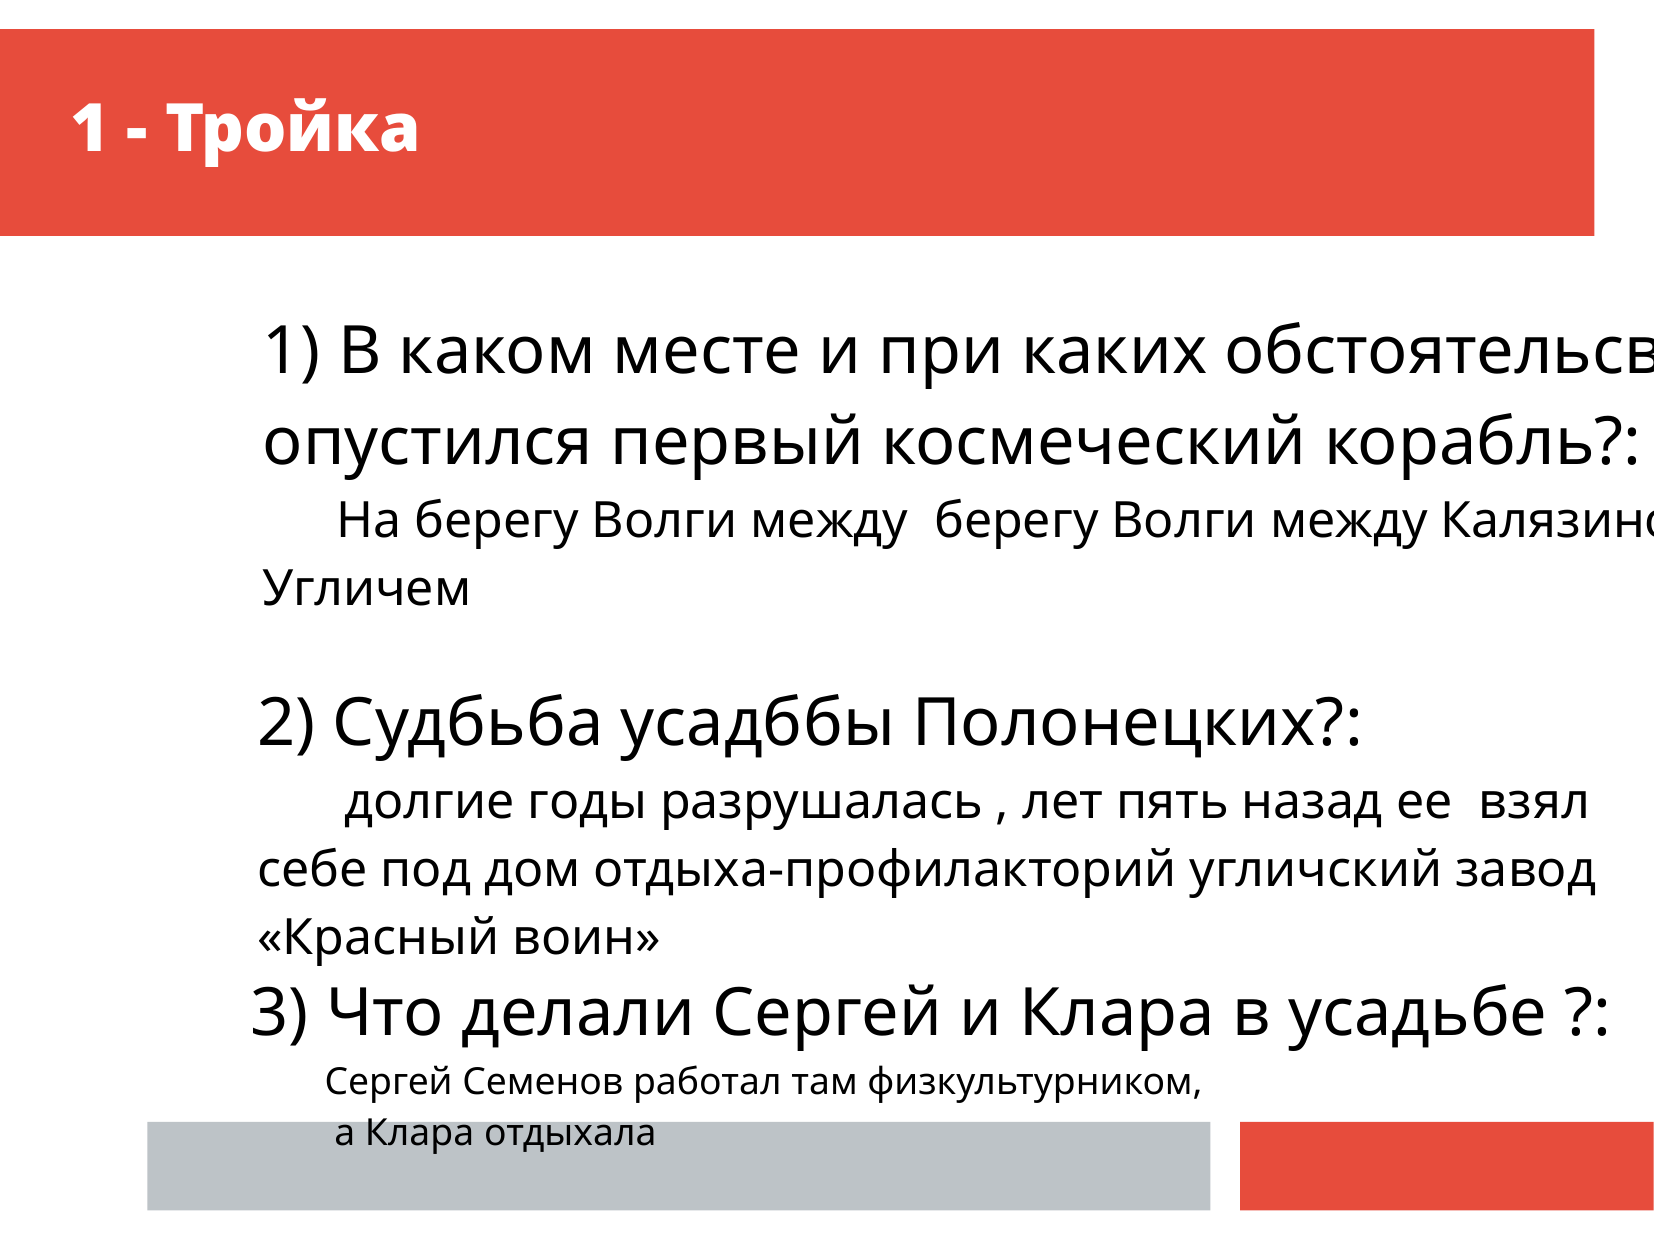

# 1 - Тройка
1) В каком месте и при каких обстоятельсвах опустился первый космеческий корабль?:
	На берегу Волги между берегу Волги между Калязином и Угличем
2) Судбьба усадббы Полонецких?:
	 долгие годы разрушалась , лет пять назад ее взял себе под дом отдыха-профилакторий угличский завод «Красный воин»
3) Что делали Сергей и Клара в усадьбе ?:
	Сергей Семенов работал там физкультурником,
	 а Клара отдыхала